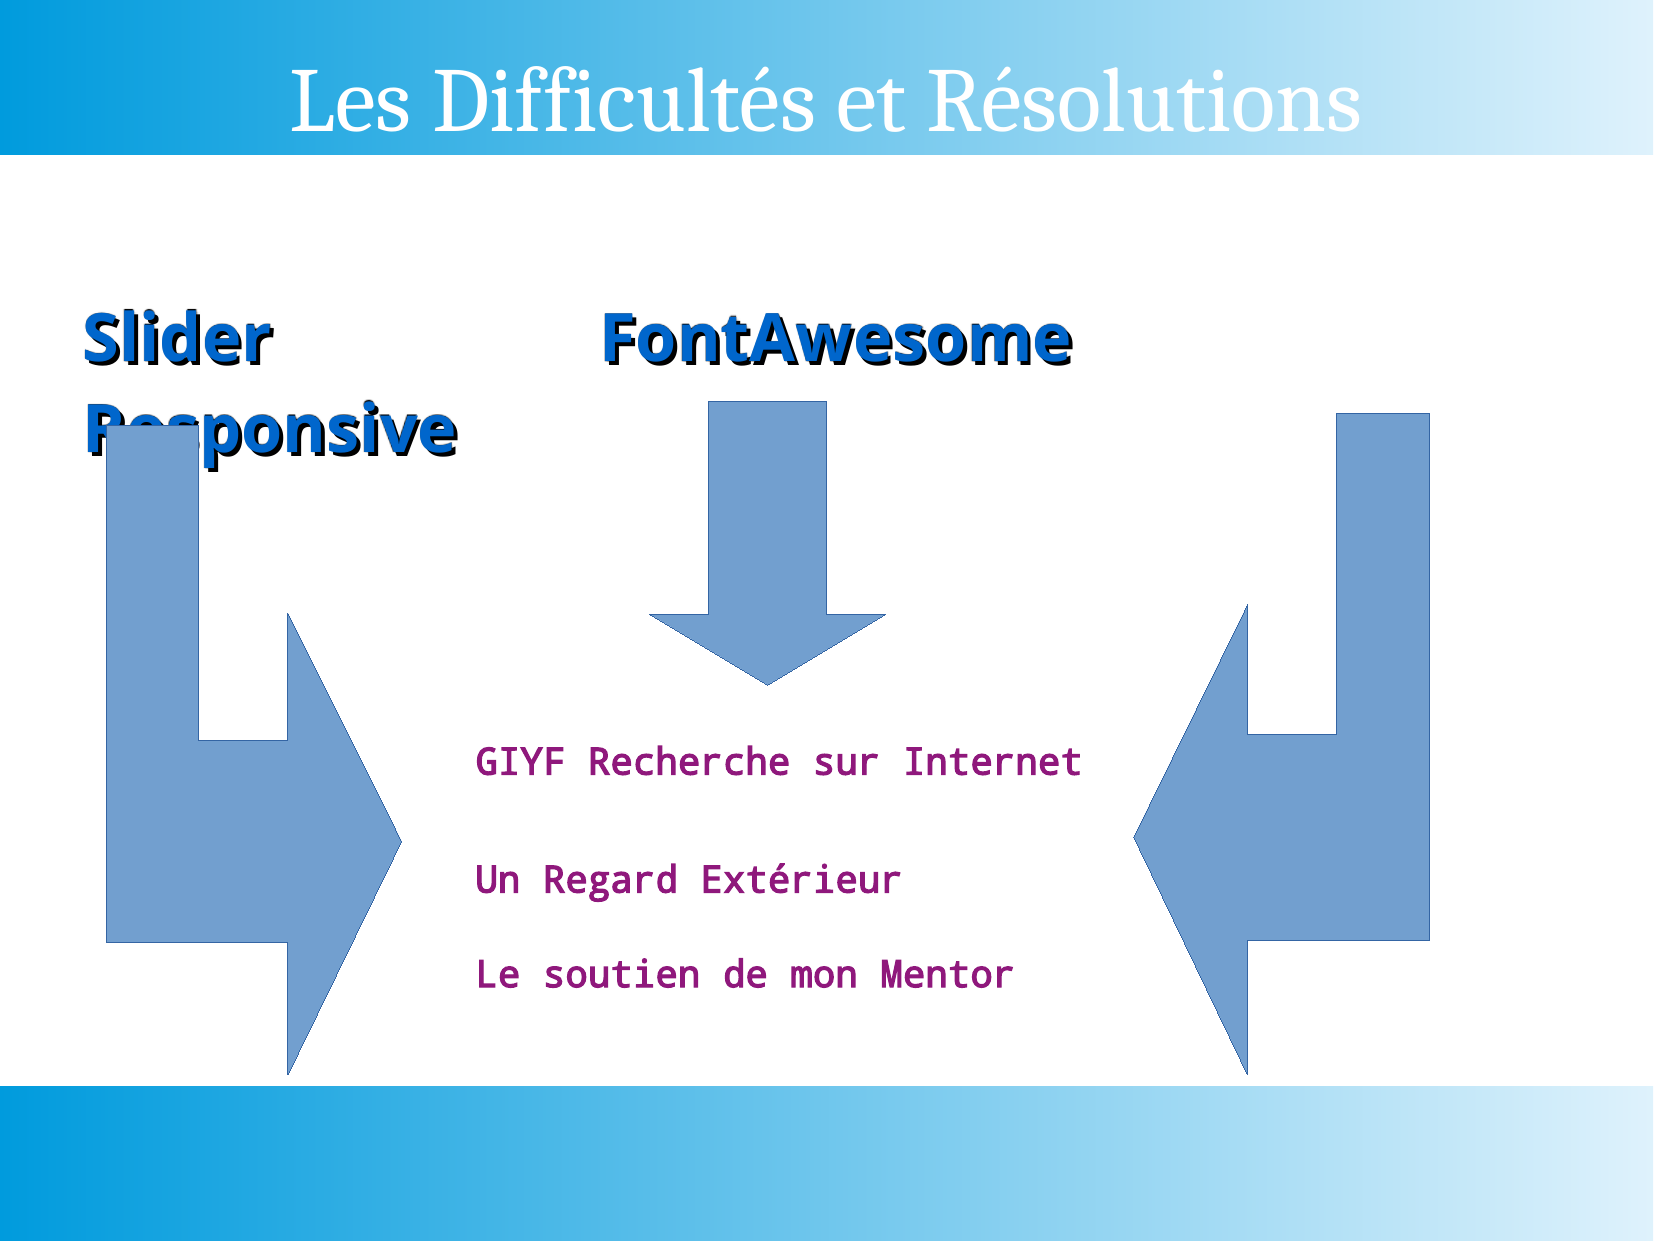

# Les Difficultés et Résolutions
Slider					FontAwesome			Responsive
GIYF Recherche sur Internet
Un Regard Extérieur
Le soutien de mon Mentor